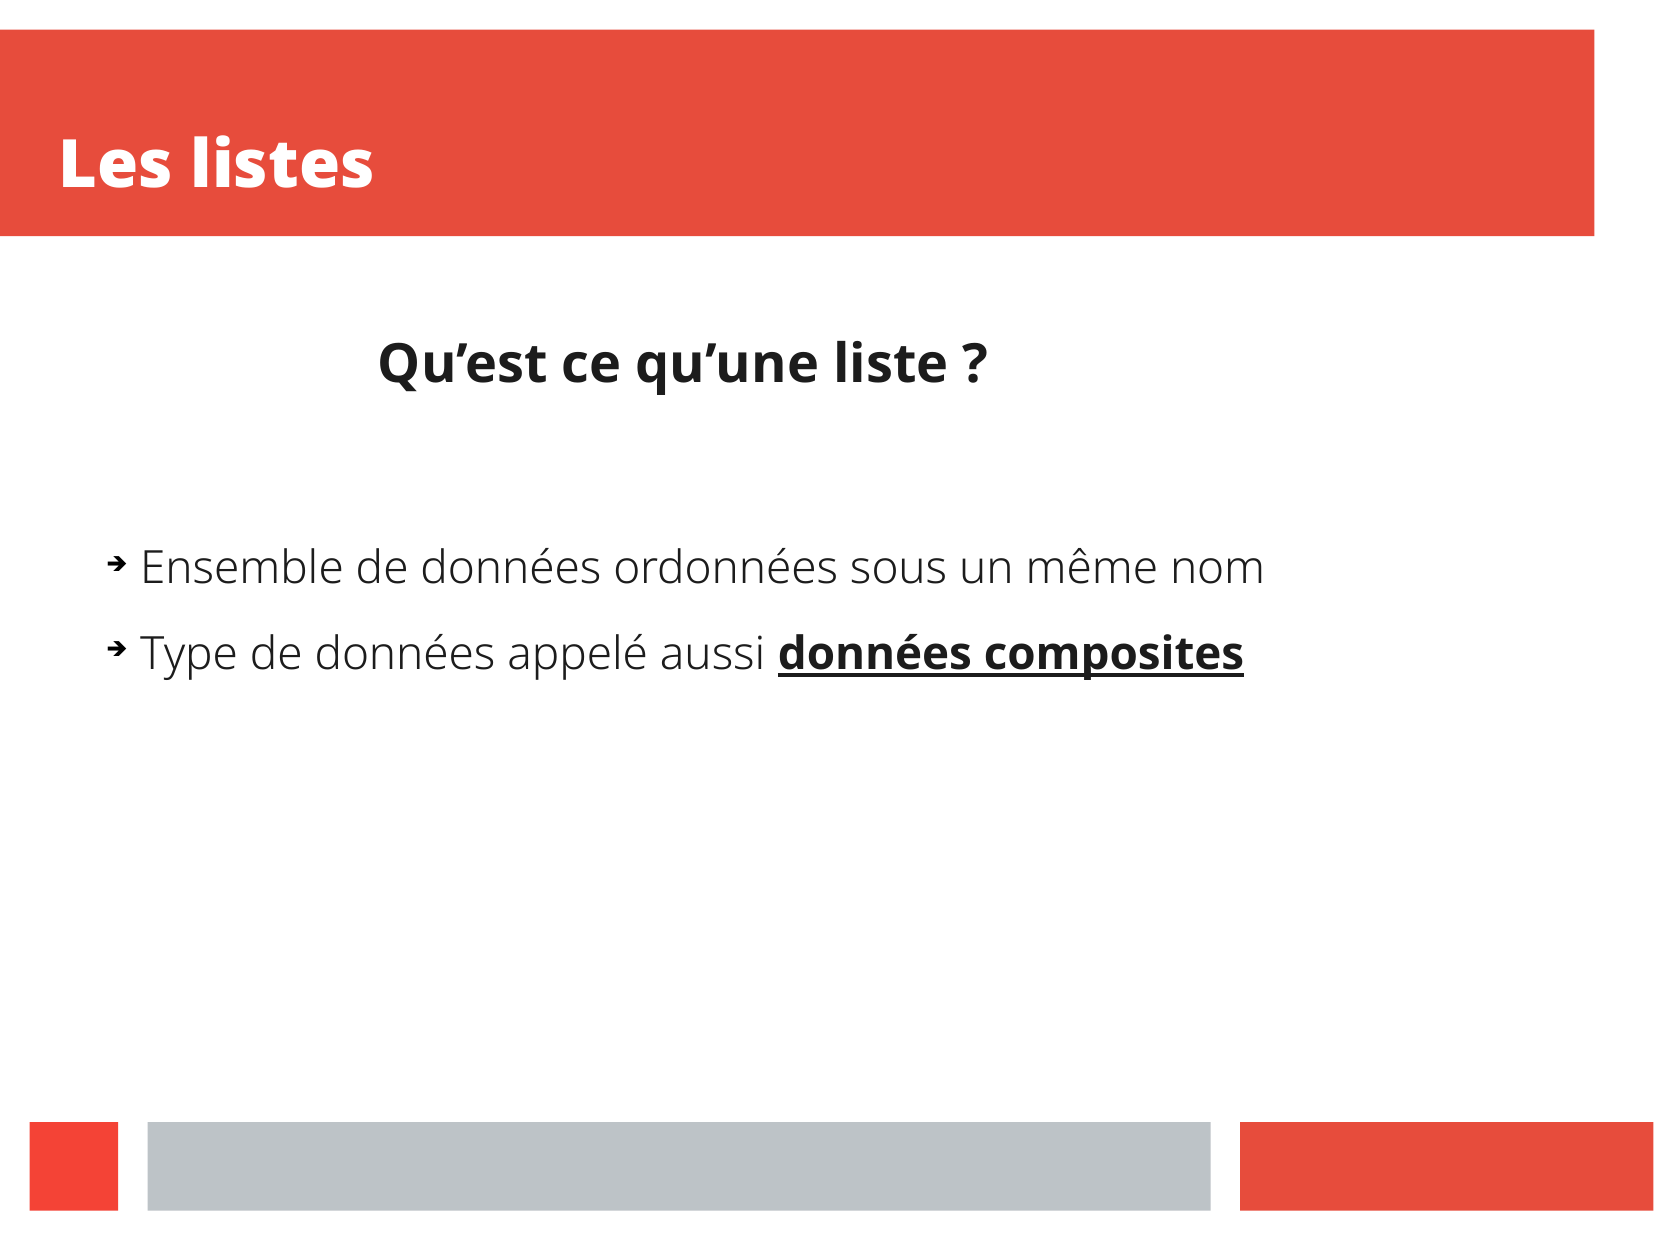

# Les listes
Qu’est ce qu’une liste ?
 Ensemble de données ordonnées sous un même nom
 Type de données appelé aussi données composites